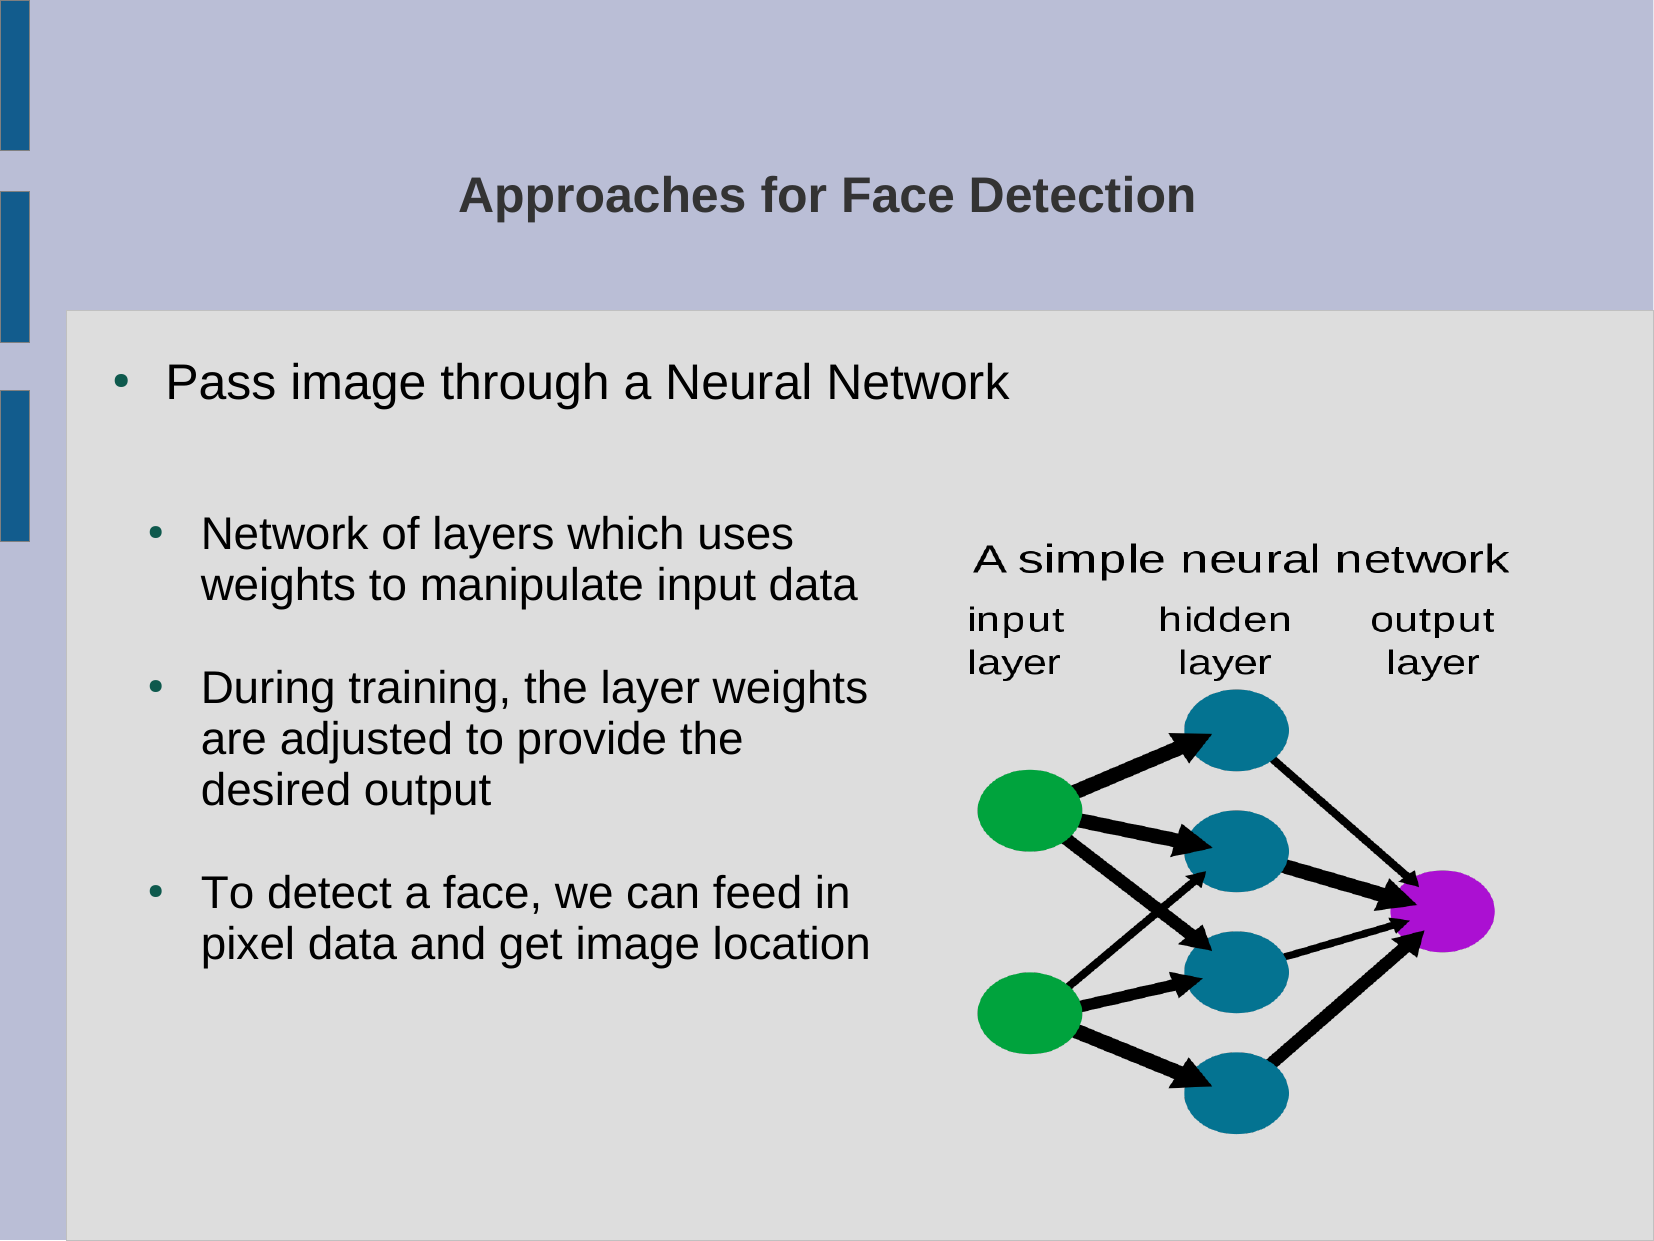

# Approaches for Face Detection
Pass image through a Neural Network
Network of layers which uses weights to manipulate input data
During training, the layer weights are adjusted to provide the desired output
To detect a face, we can feed in pixel data and get image location